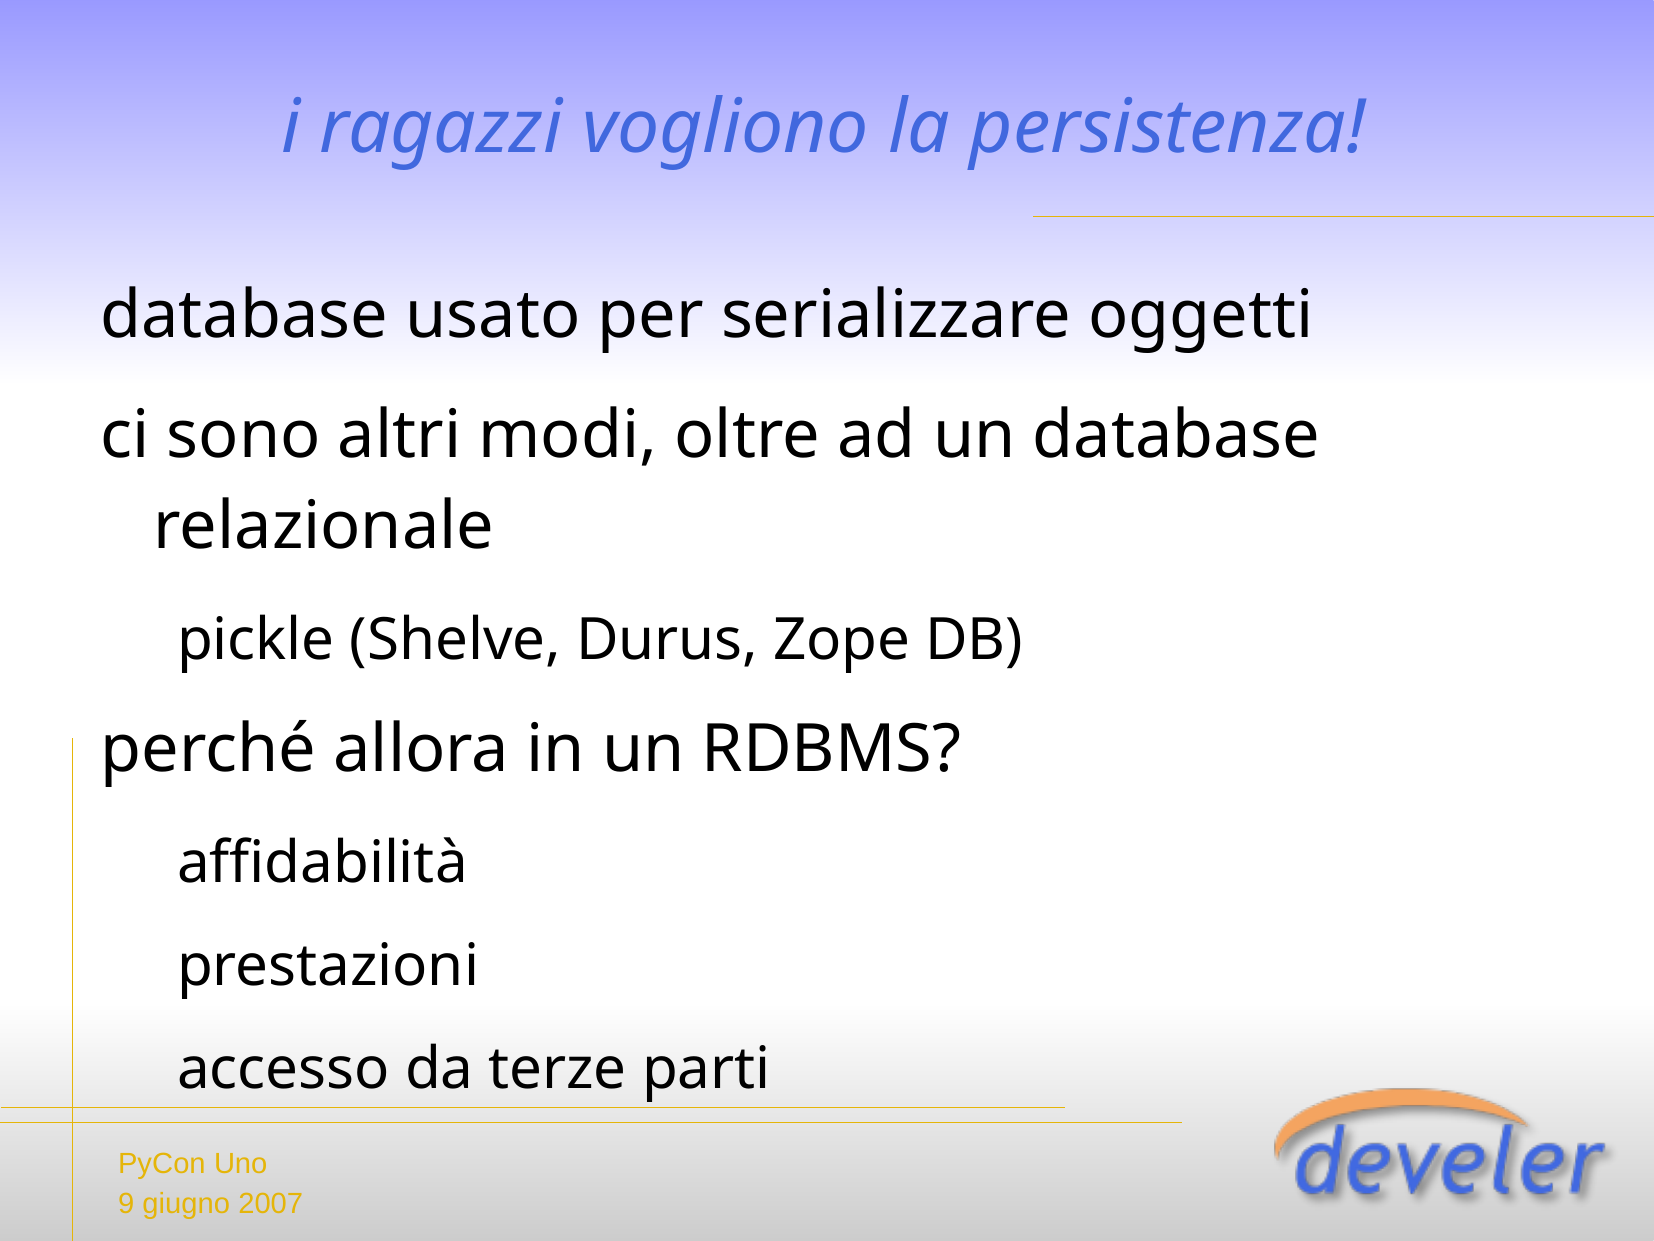

# i ragazzi vogliono la persistenza!
database usato per serializzare oggetti
ci sono altri modi, oltre ad un database relazionale
pickle (Shelve, Durus, Zope DB)
perché allora in un RDBMS?
affidabilità
prestazioni
accesso da terze parti
PyCon Uno
9 giugno 2007